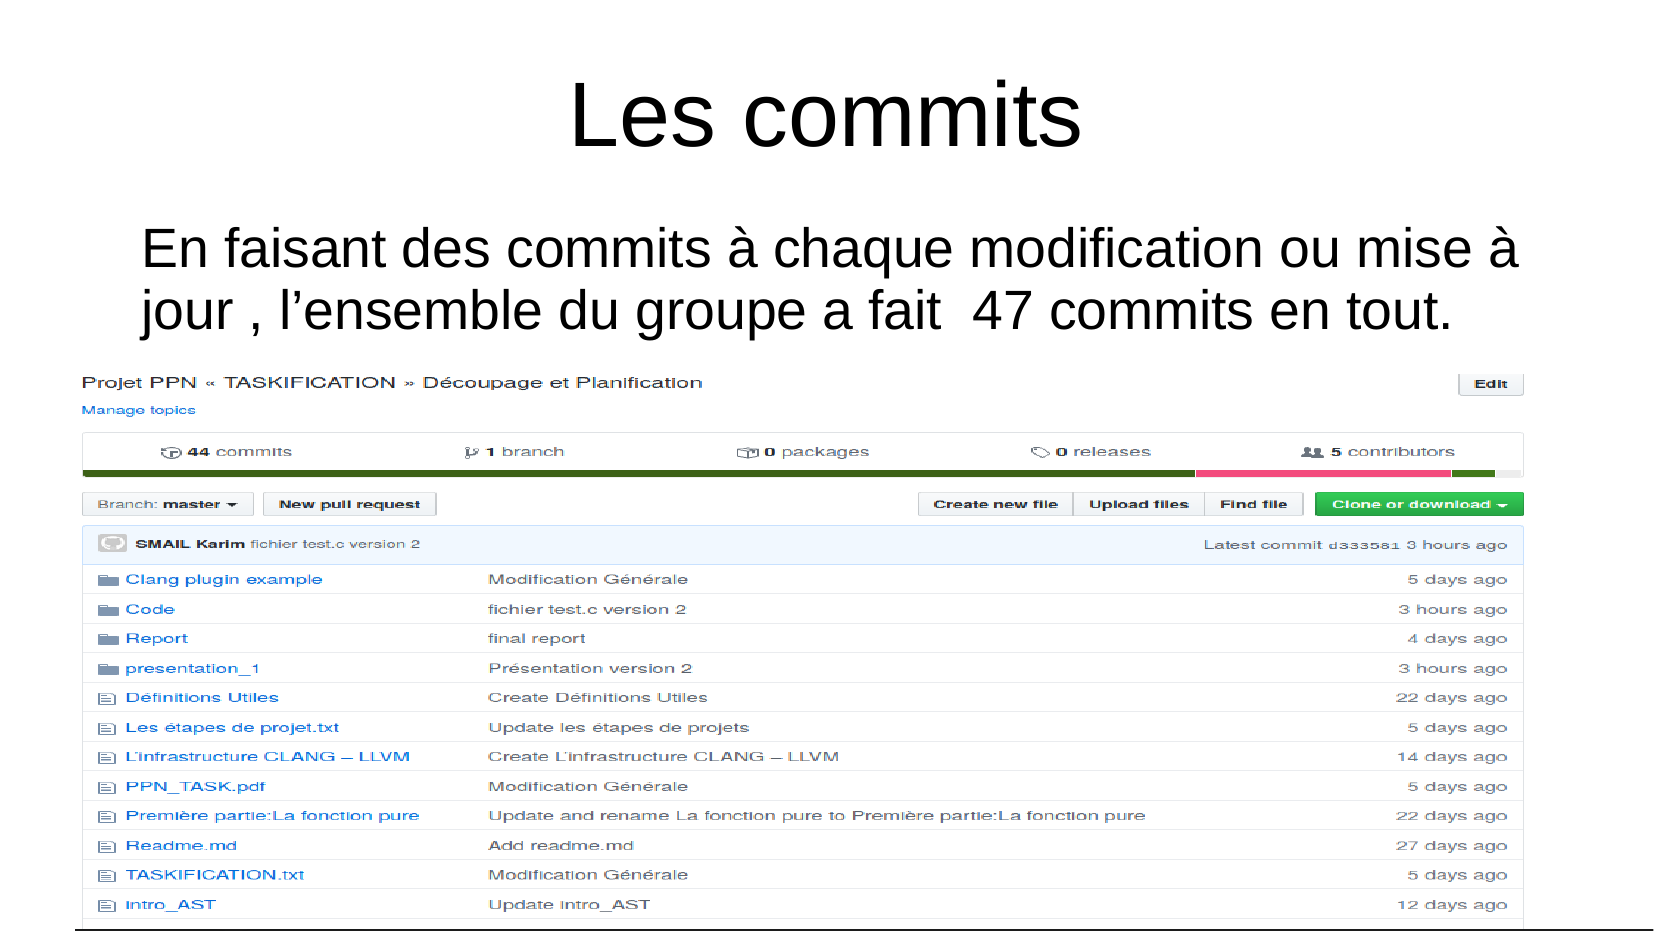

# Les commits
En faisant des commits à chaque modification ou mise à jour , l’ensemble du groupe a fait 47 commits en tout.